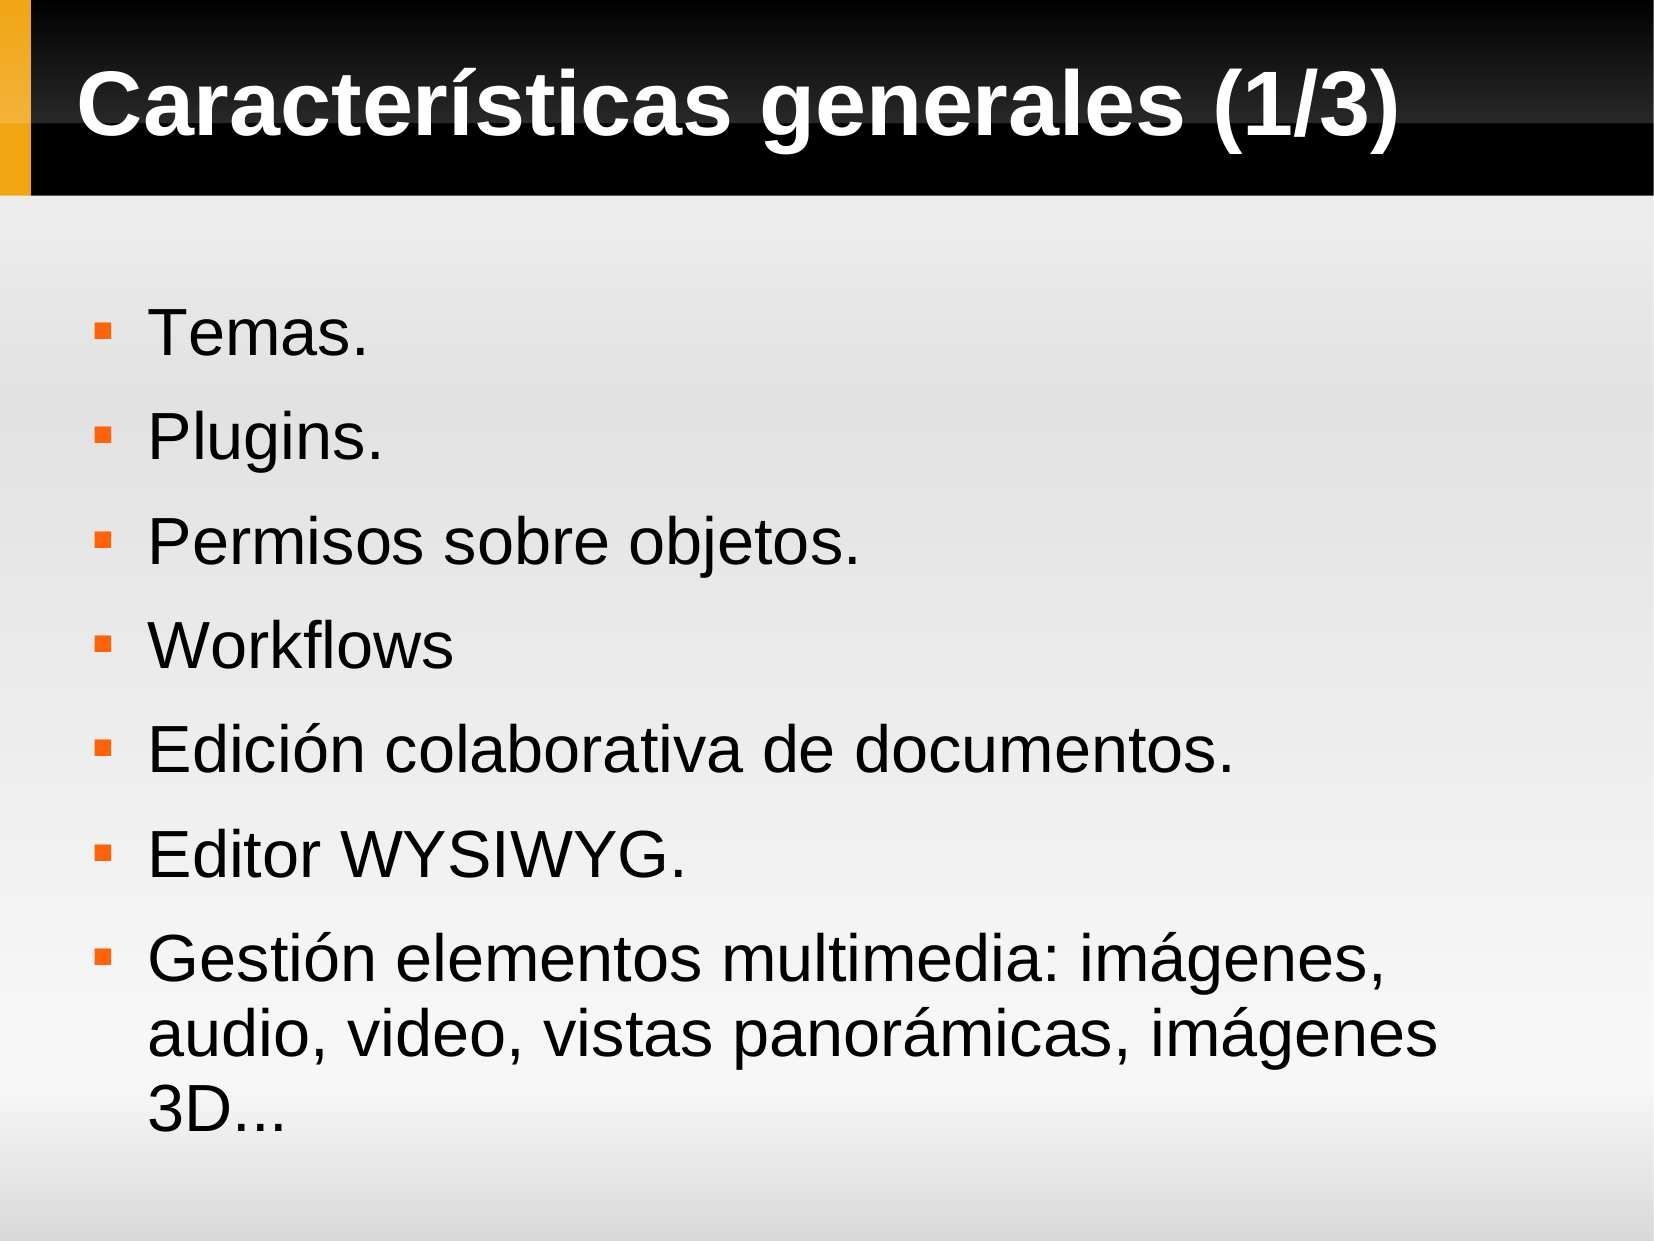

# Características generales (1/3)
Temas.
Plugins.
Permisos sobre objetos.
Workflows
Edición colaborativa de documentos.
Editor WYSIWYG.
Gestión elementos multimedia: imágenes, audio, video, vistas panorámicas, imágenes 3D...